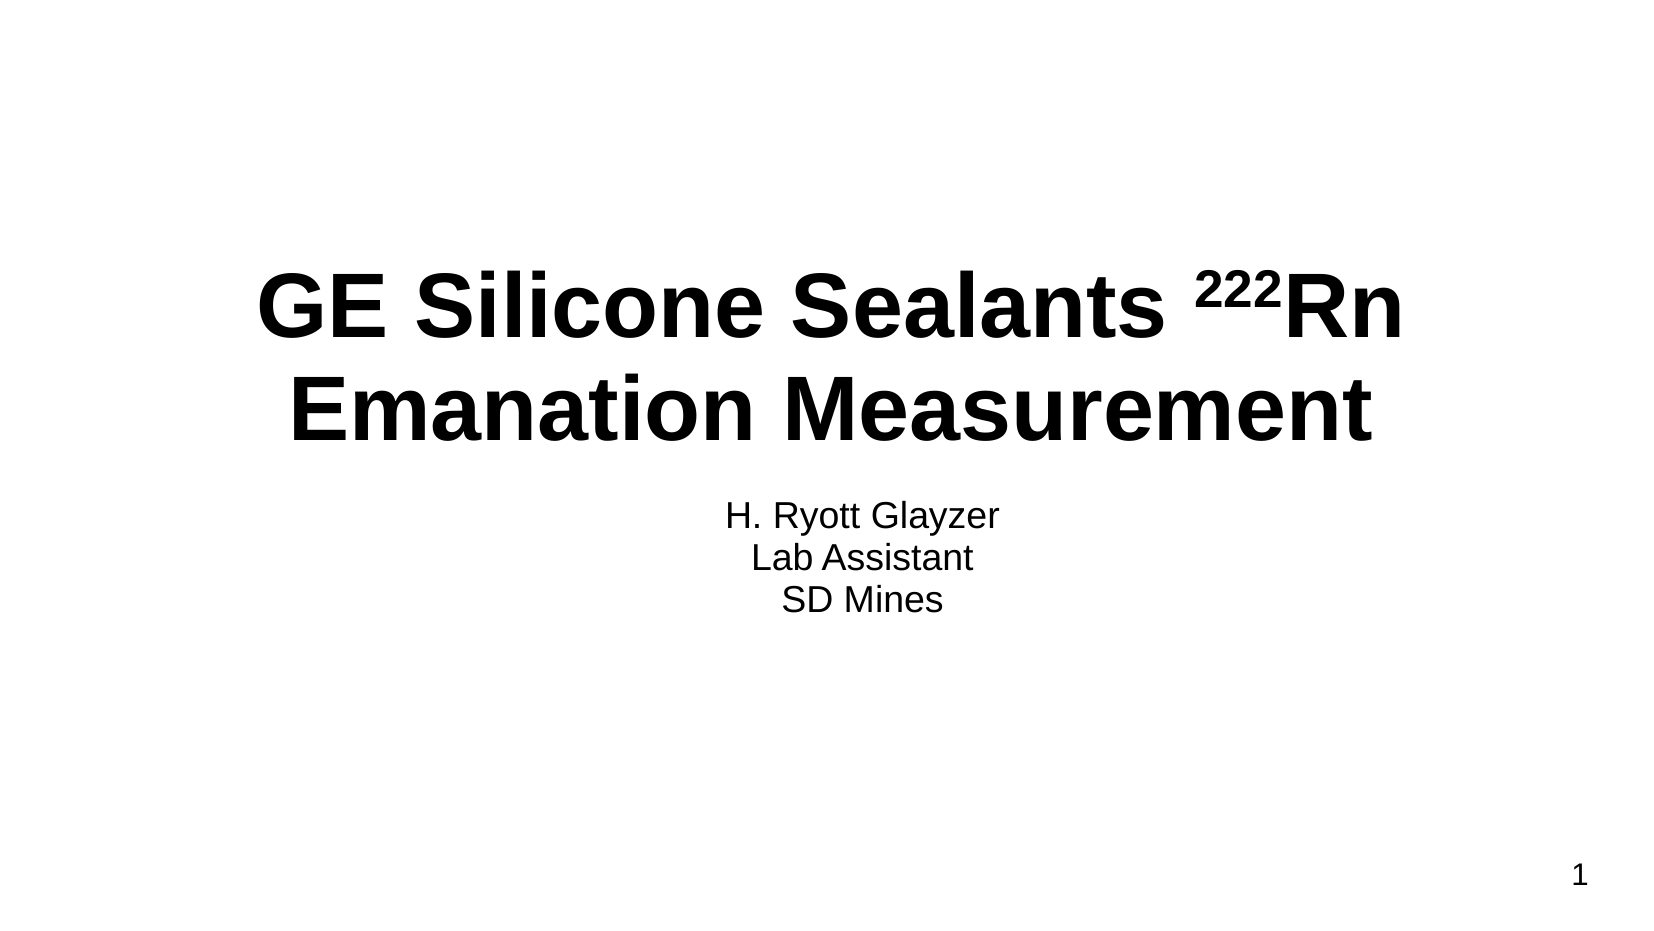

# GE Silicone Sealants 222Rn Emanation Measurement
H. Ryott Glayzer
Lab Assistant
SD Mines